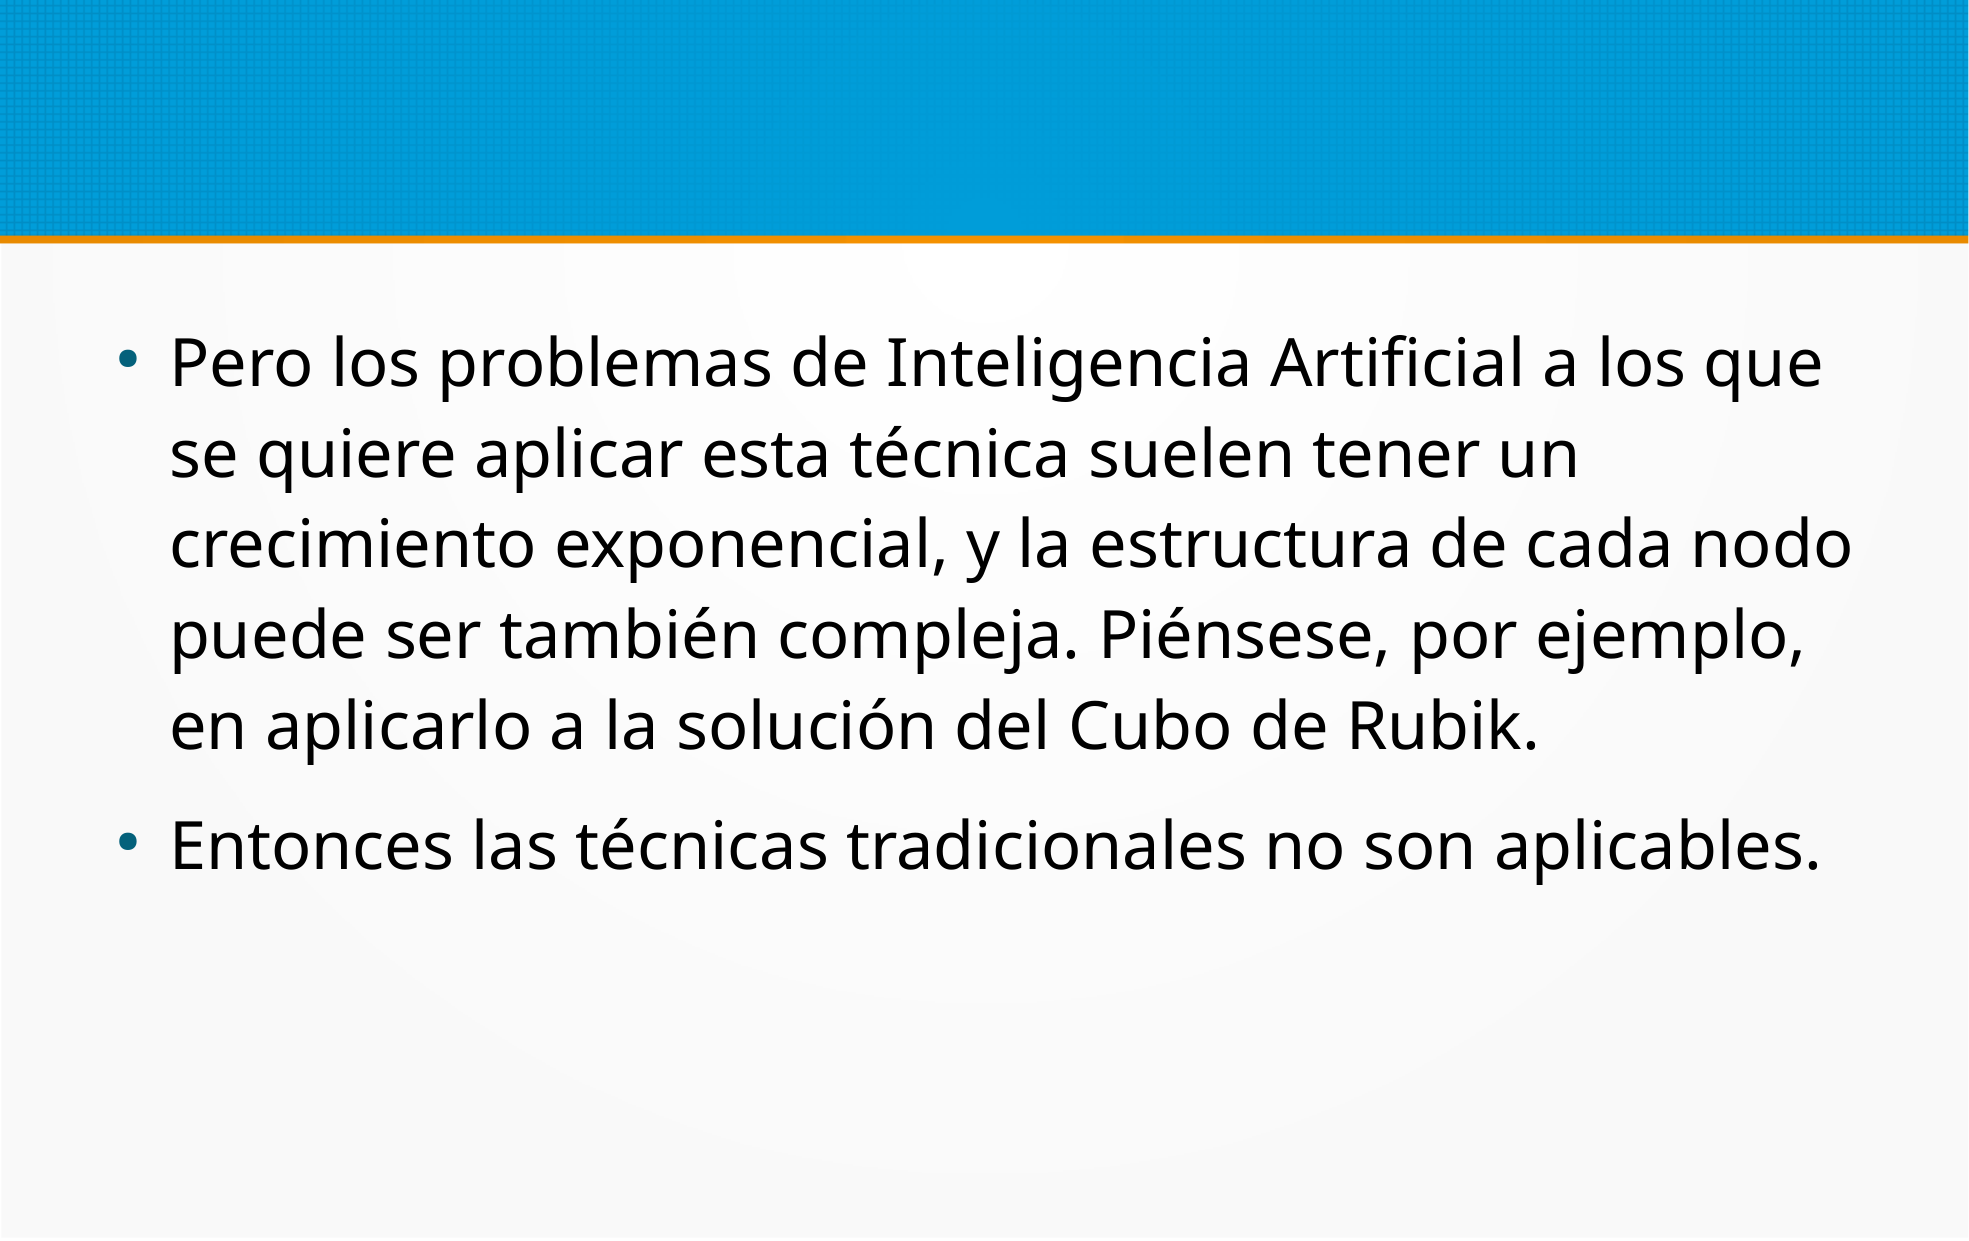

#
Pero los problemas de Inteligencia Artificial a los que se quiere aplicar esta técnica suelen tener un crecimiento exponencial, y la estructura de cada nodo puede ser también compleja. Piénsese, por ejemplo, en aplicarlo a la solución del Cubo de Rubik.
Entonces las técnicas tradicionales no son aplicables.